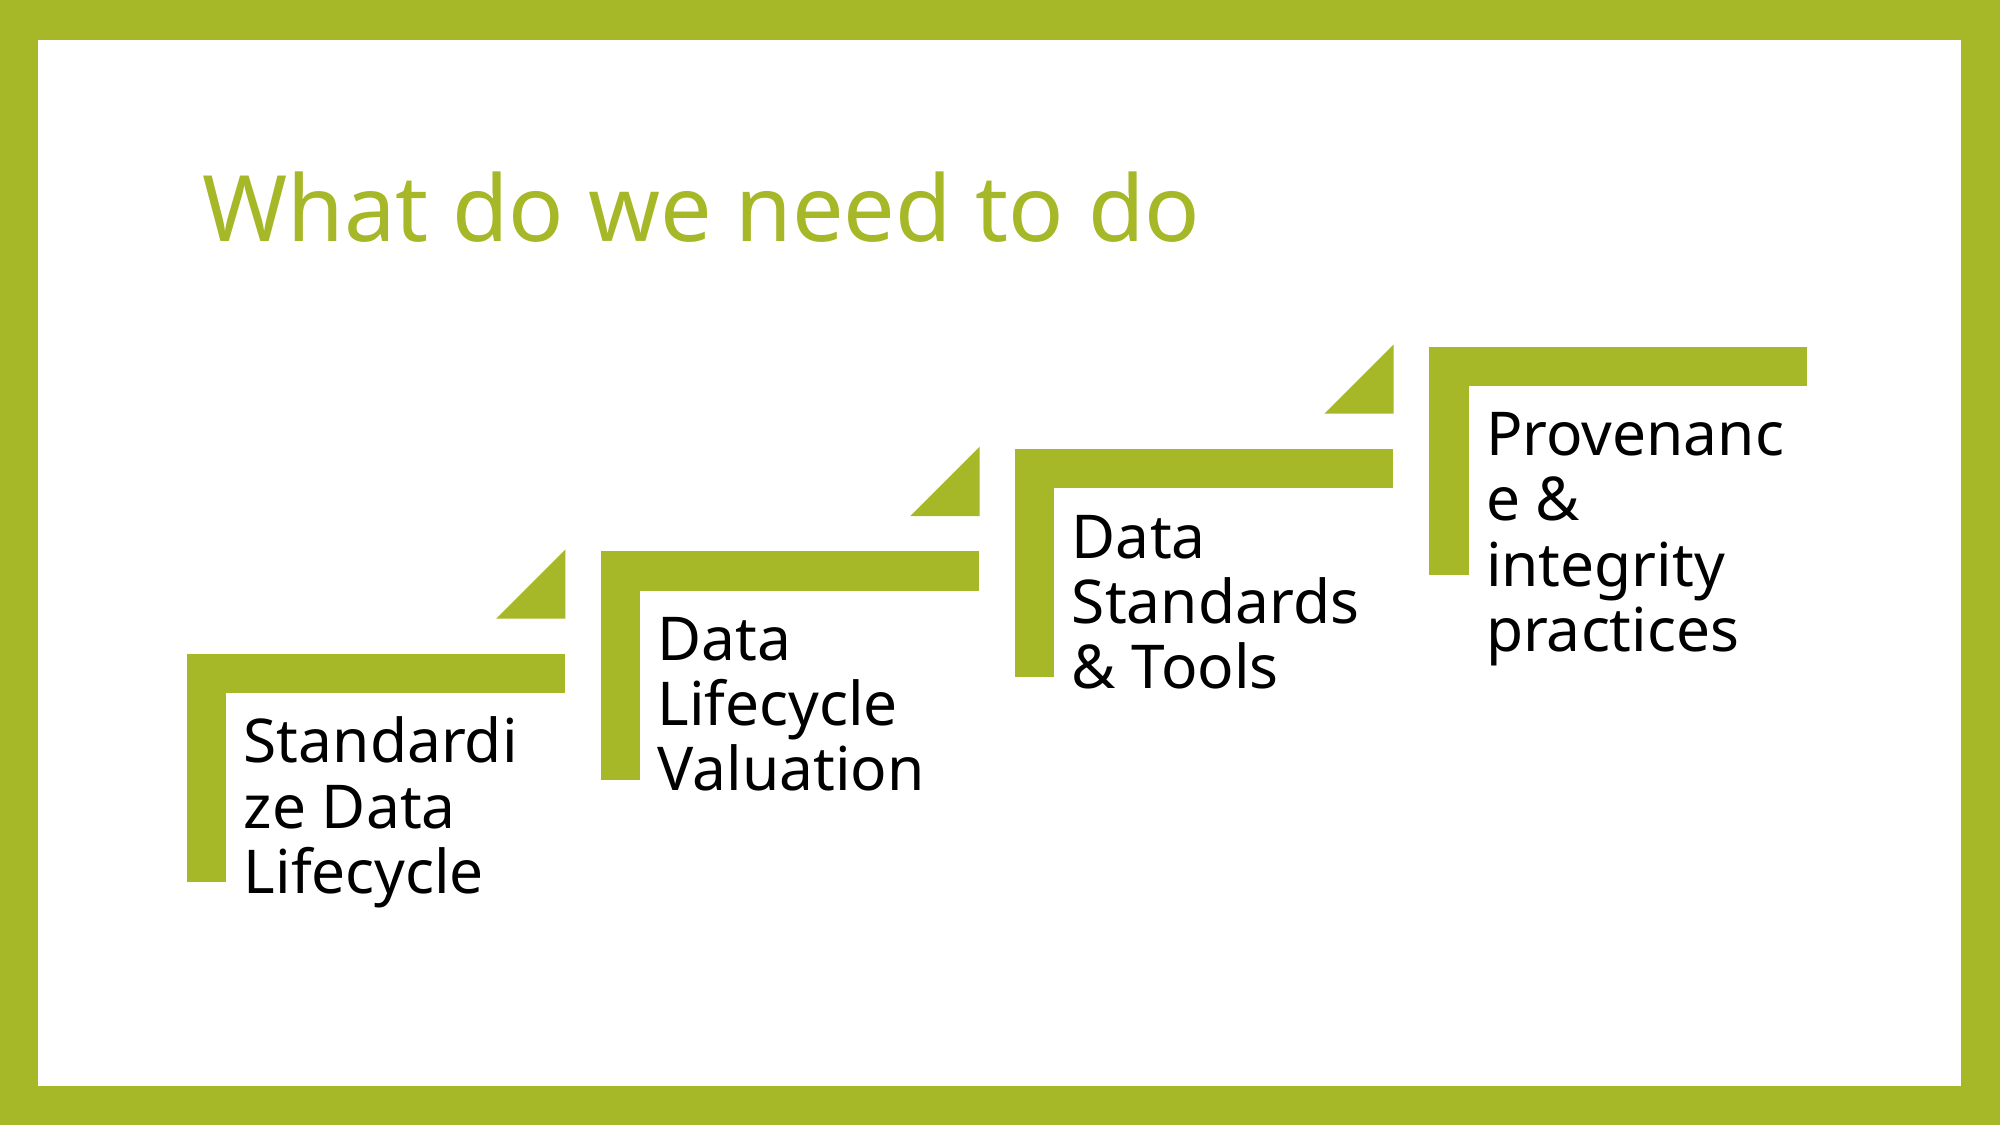

# What do we need to do
Provenance & integrity practices
Data Standards & Tools
Data Lifecycle Valuation
Standardize Data Lifecycle